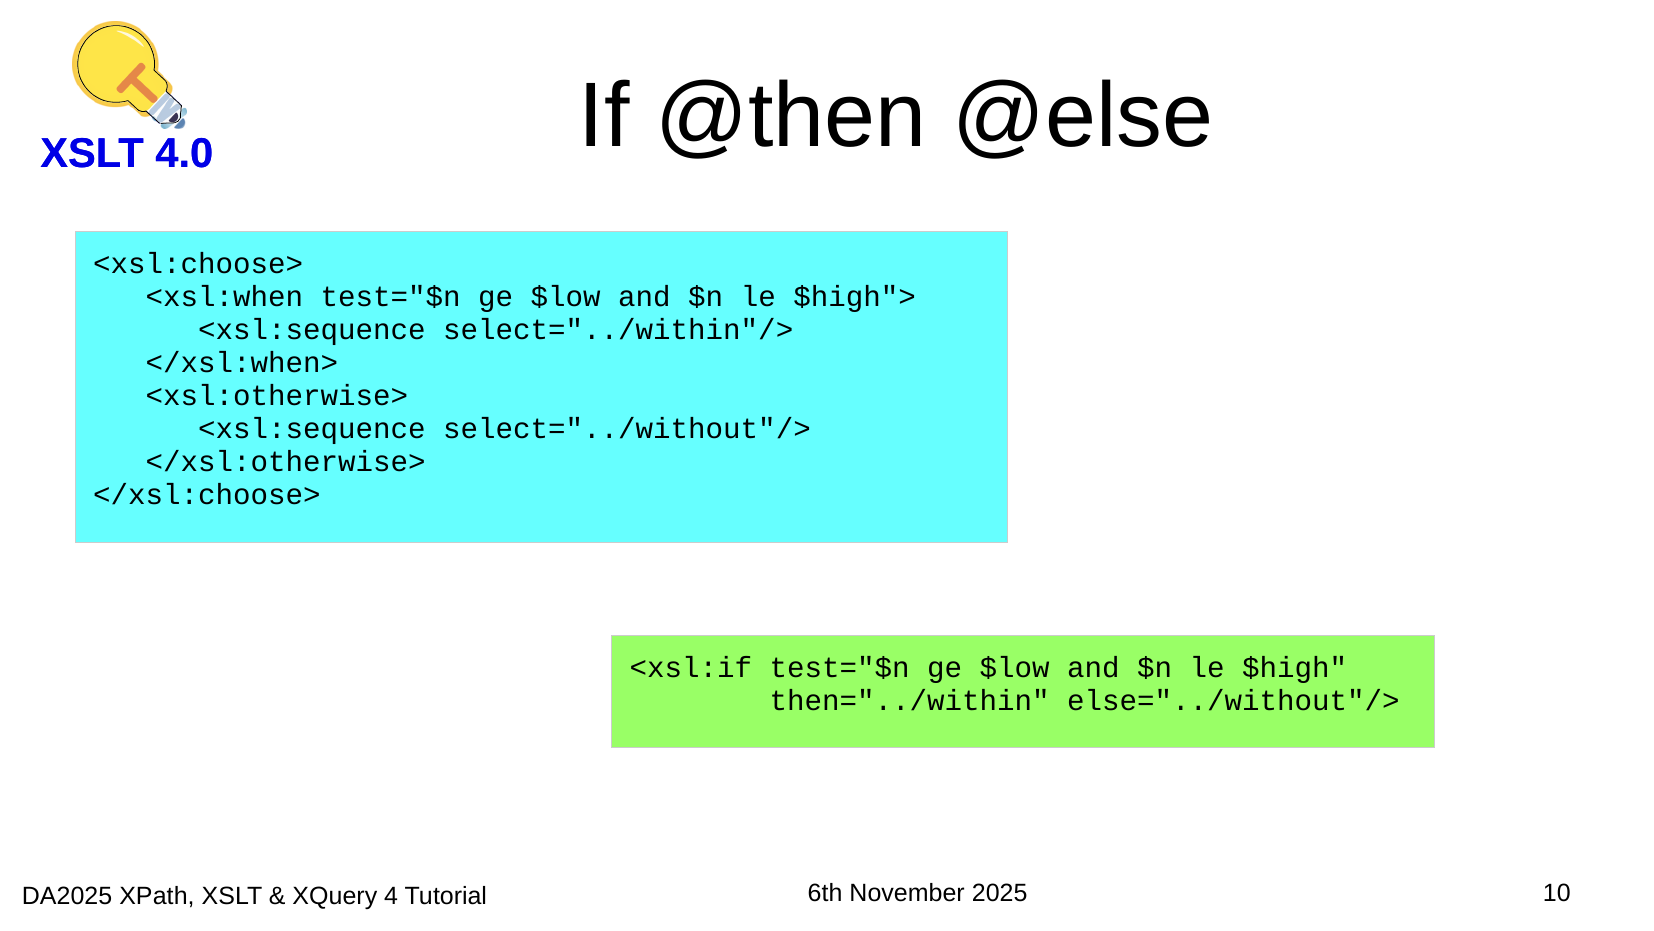

XSLT 4.0
# If @then @else
<xsl:choose>
 <xsl:when test="$n ge $low and $n le $high">
 <xsl:sequence select="../within"/>
 </xsl:when>
 <xsl:otherwise>
 <xsl:sequence select="../without"/>
 </xsl:otherwise>
</xsl:choose>
<xsl:if test="$n ge $low and $n le $high"
 then="../within" else="../without"/>
10
6th November 2025
DA2025 XPath, XSLT & XQuery 4 Tutorial